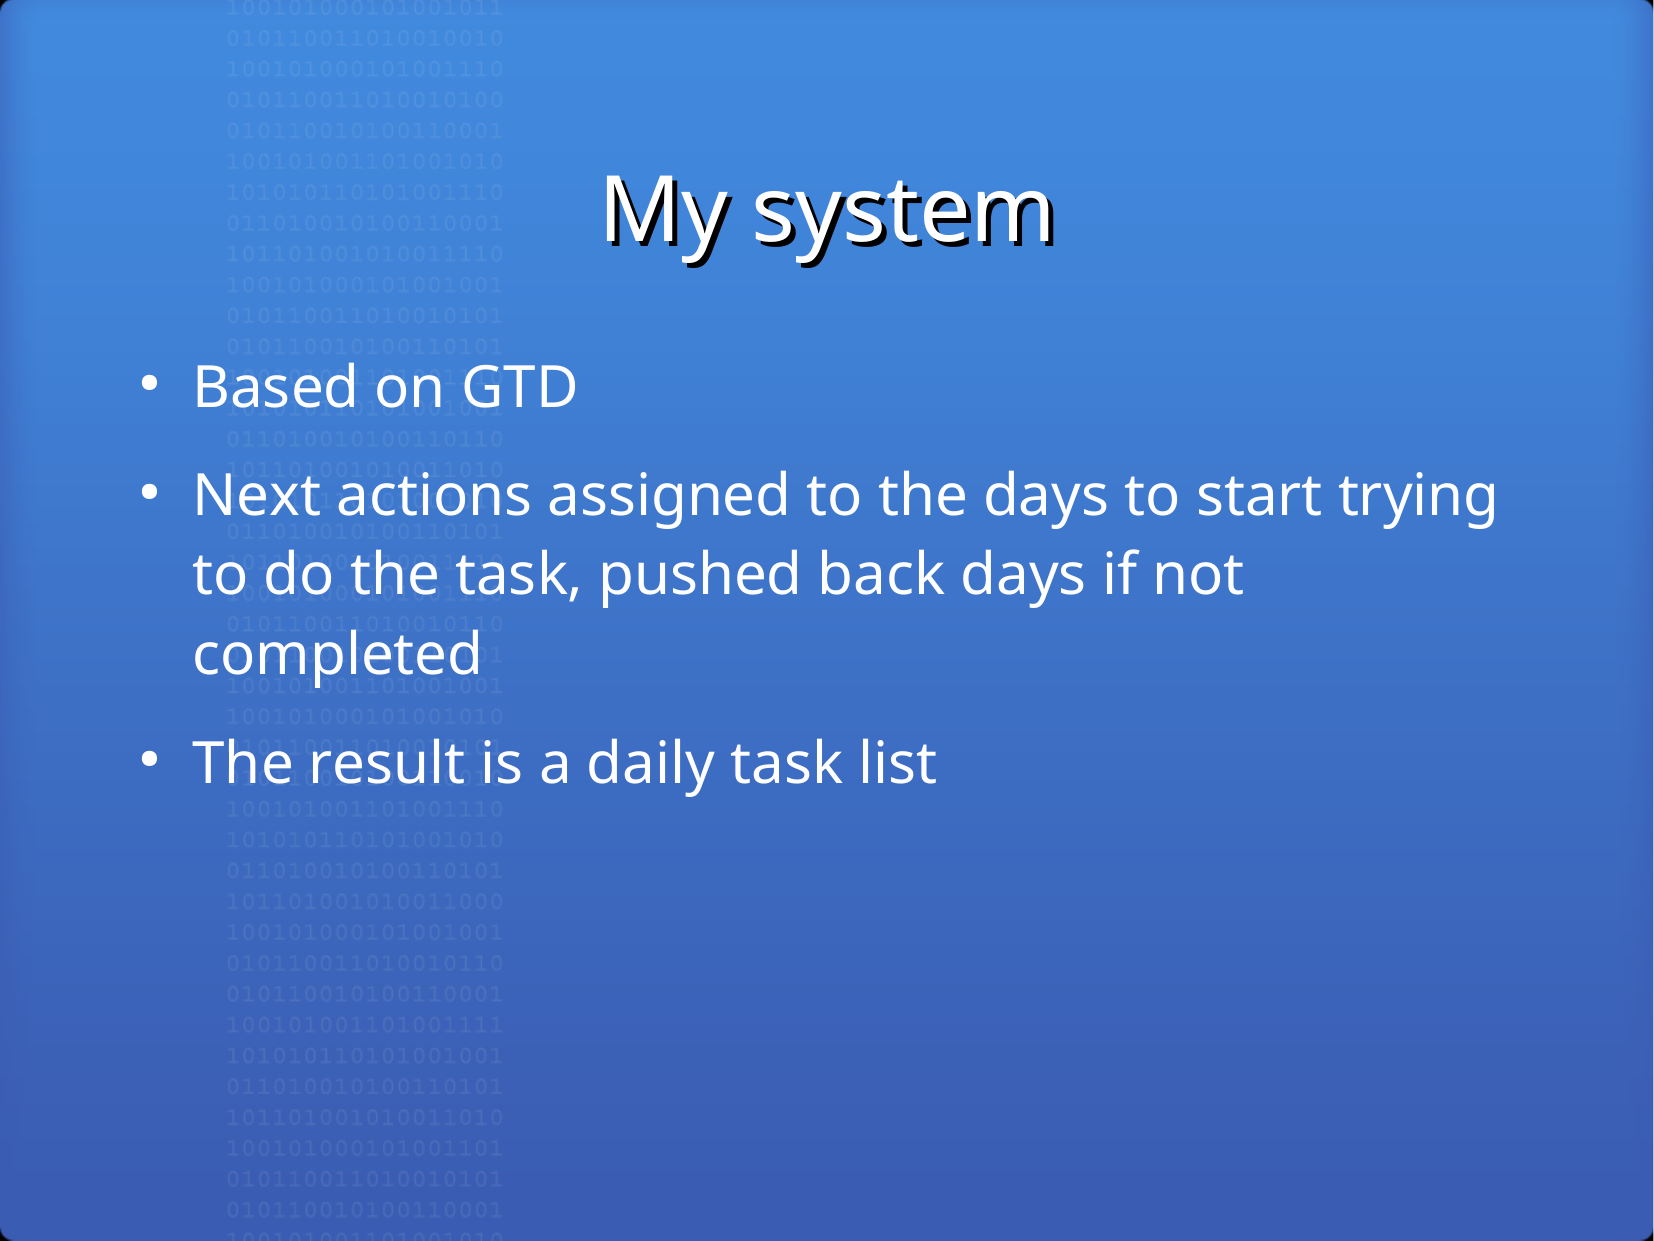

# My system
Based on GTD
Next actions assigned to the days to start trying to do the task, pushed back days if not completed
The result is a daily task list